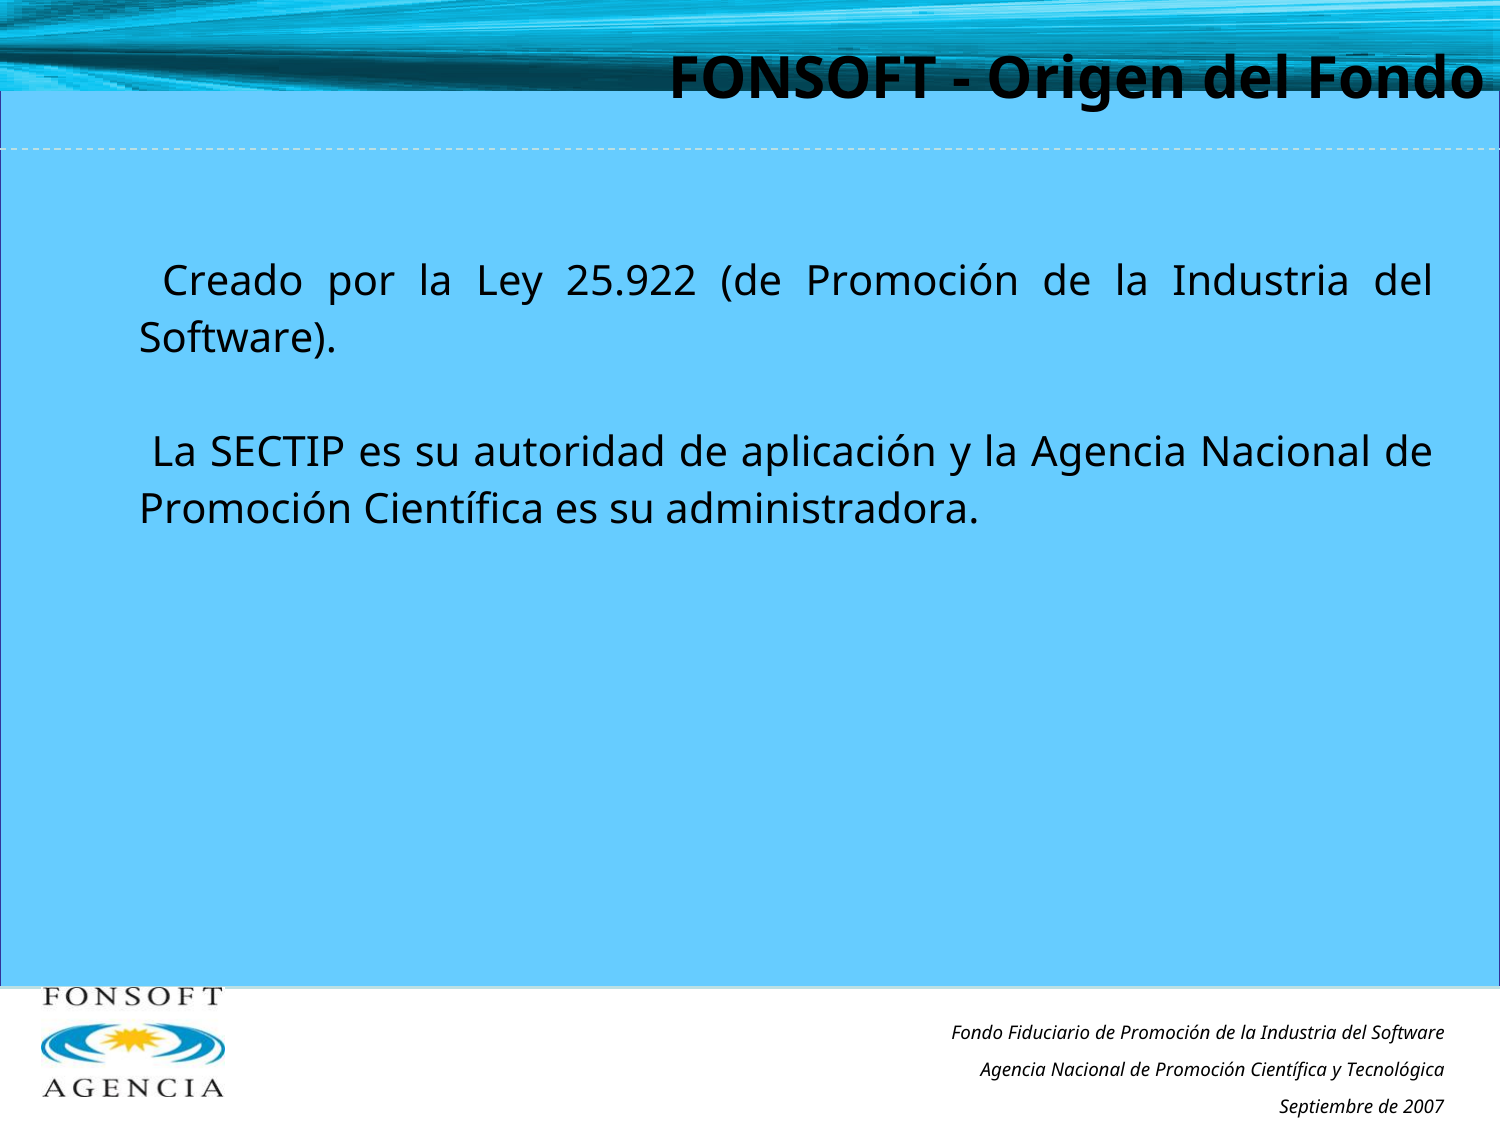

FONSOFT - Origen del Fondo
 Creado por la Ley 25.922 (de Promoción de la Industria del Software).
 La SECTIP es su autoridad de aplicación y la Agencia Nacional de Promoción Científica es su administradora.